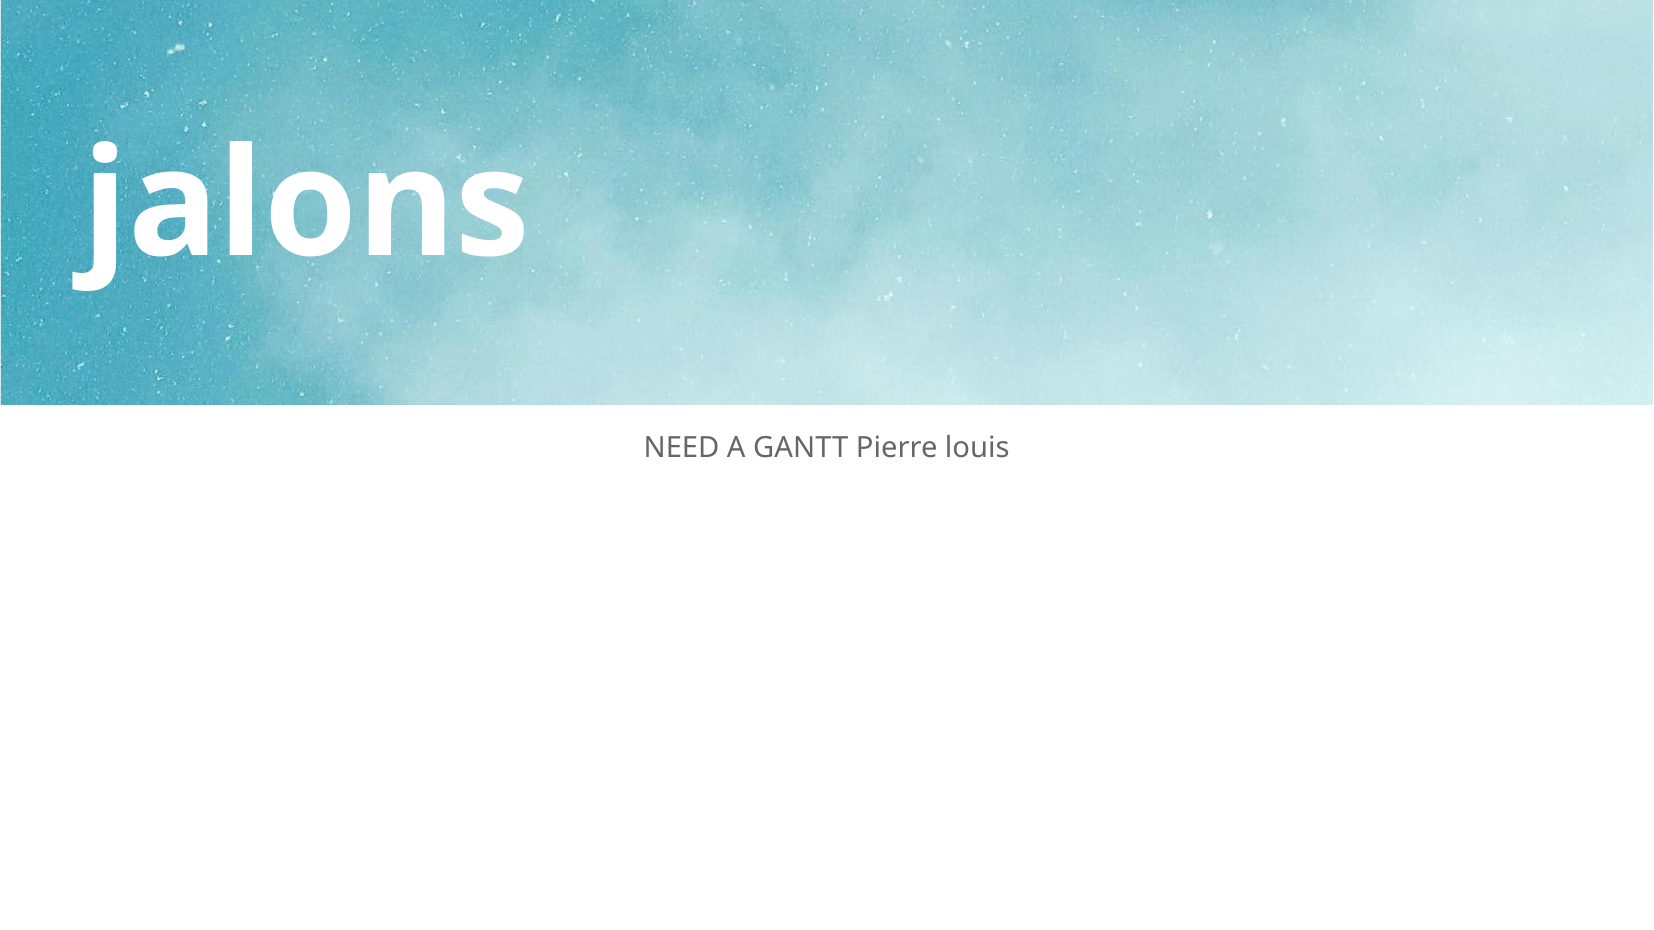

# jalons
NEED A GANTT Pierre louis